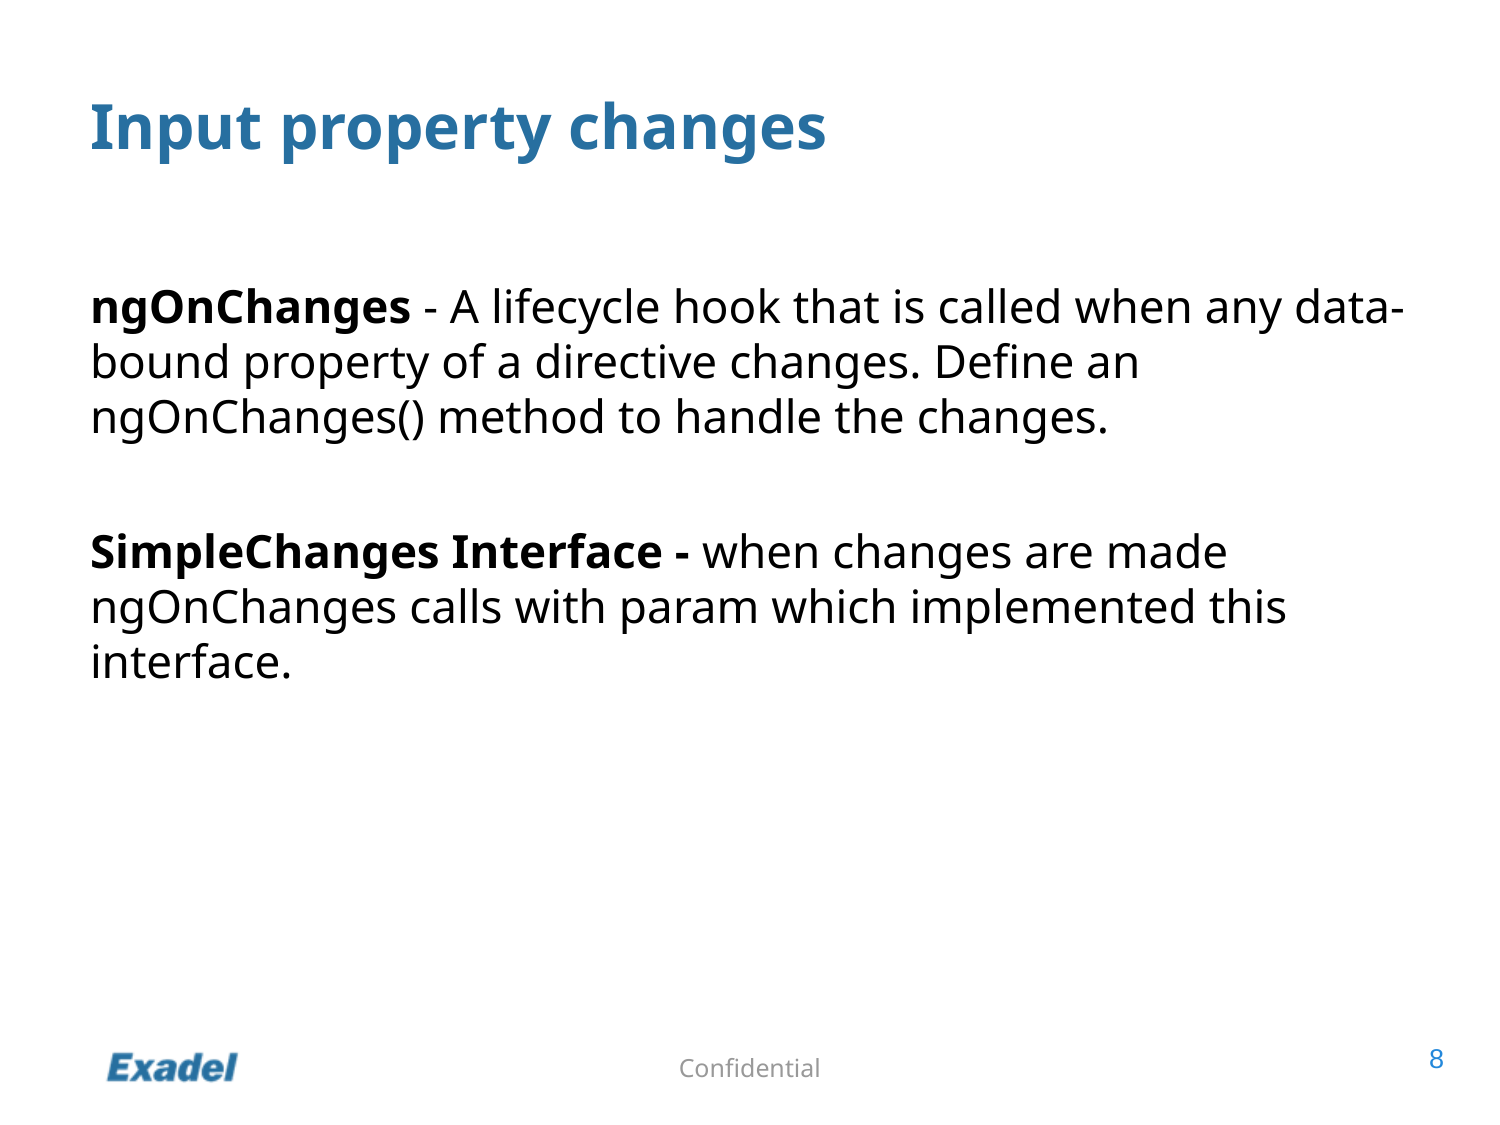

# Input property changes
ngOnChanges - A lifecycle hook that is called when any data-bound property of a directive changes. Define an ngOnChanges() method to handle the changes.
SimpleChanges Interface - when changes are made ngOnChanges calls with param which implemented this interface.